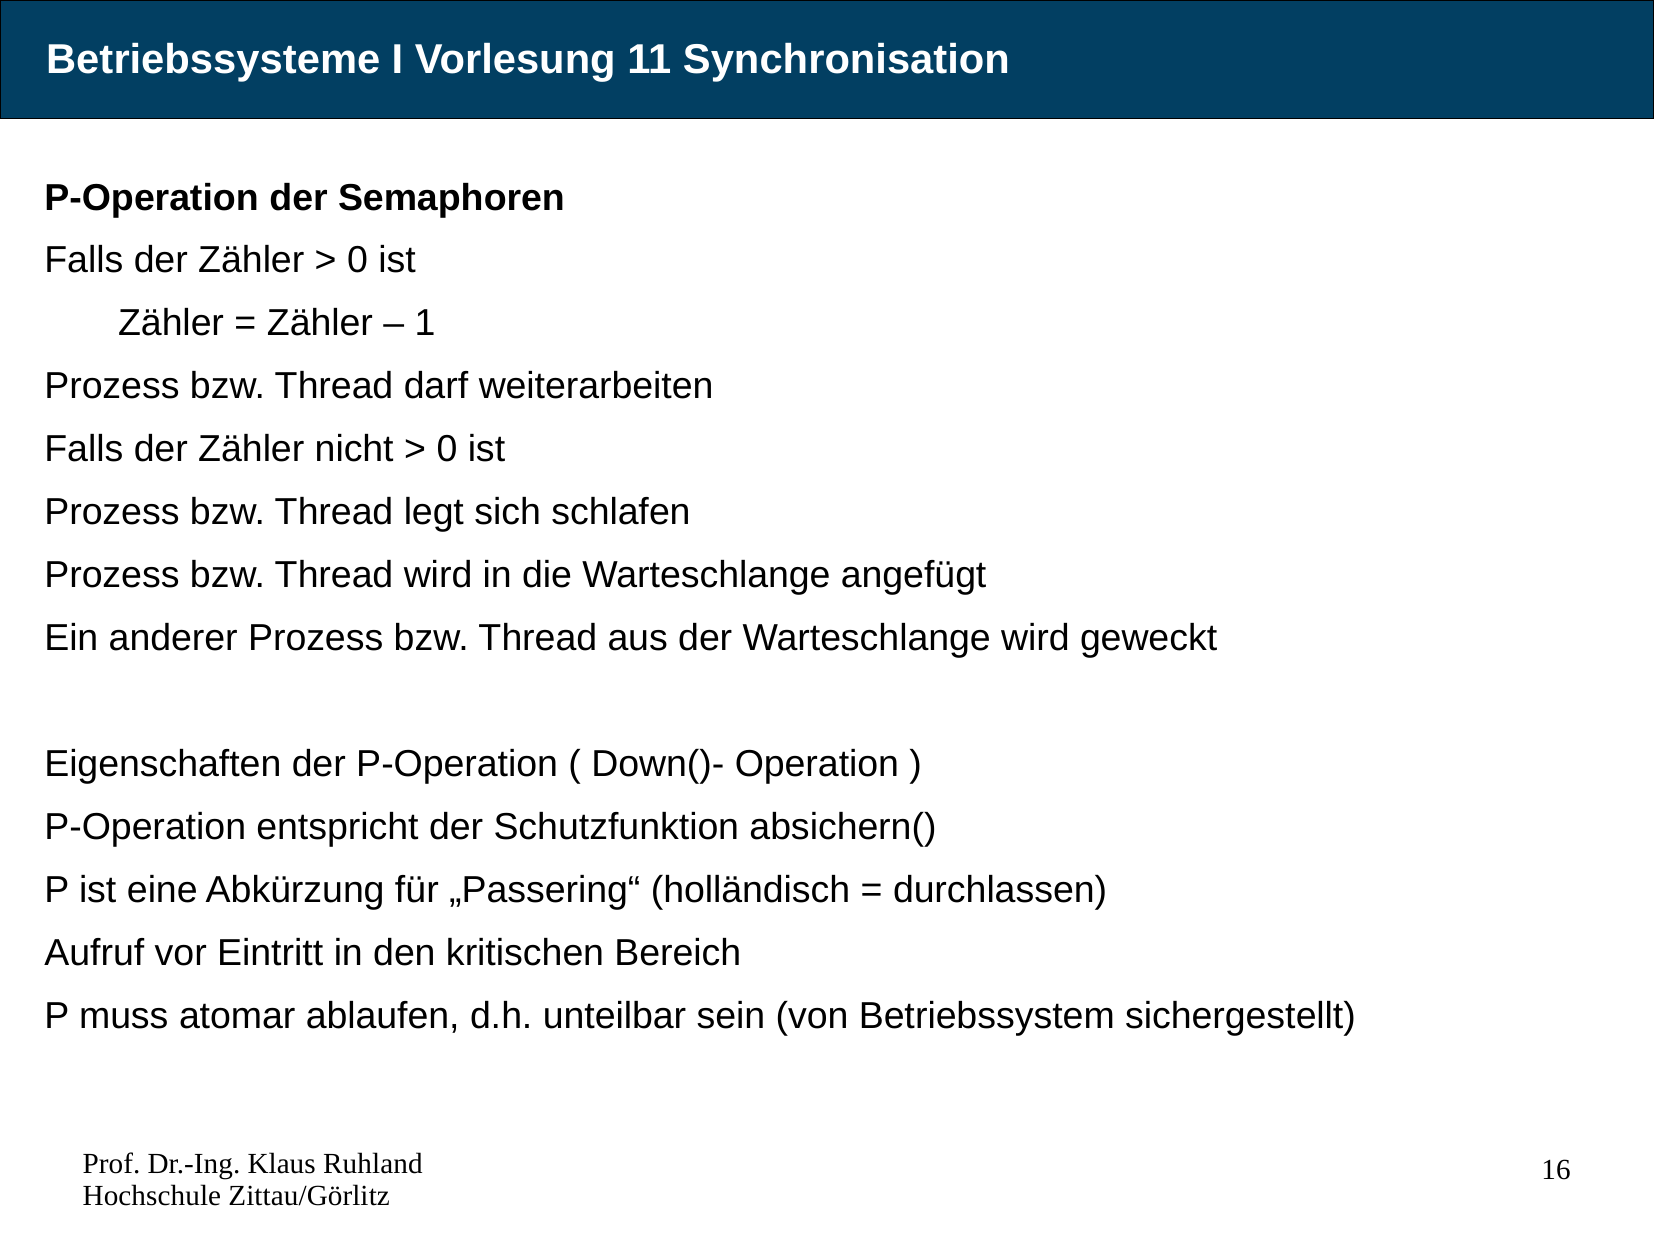

P-Operation der Semaphoren
Falls der Zähler > 0 ist
	Zähler = Zähler – 1
Prozess bzw. Thread darf weiterarbeiten
Falls der Zähler nicht > 0 ist
Prozess bzw. Thread legt sich schlafen
Prozess bzw. Thread wird in die Warteschlange angefügt
Ein anderer Prozess bzw. Thread aus der Warteschlange wird geweckt
Eigenschaften der P-Operation ( Down()- Operation )
P-Operation entspricht der Schutzfunktion absichern()
P ist eine Abkürzung für „Passering“ (holländisch = durchlassen)
Aufruf vor Eintritt in den kritischen Bereich
P muss atomar ablaufen, d.h. unteilbar sein (von Betriebssystem sichergestellt)
16